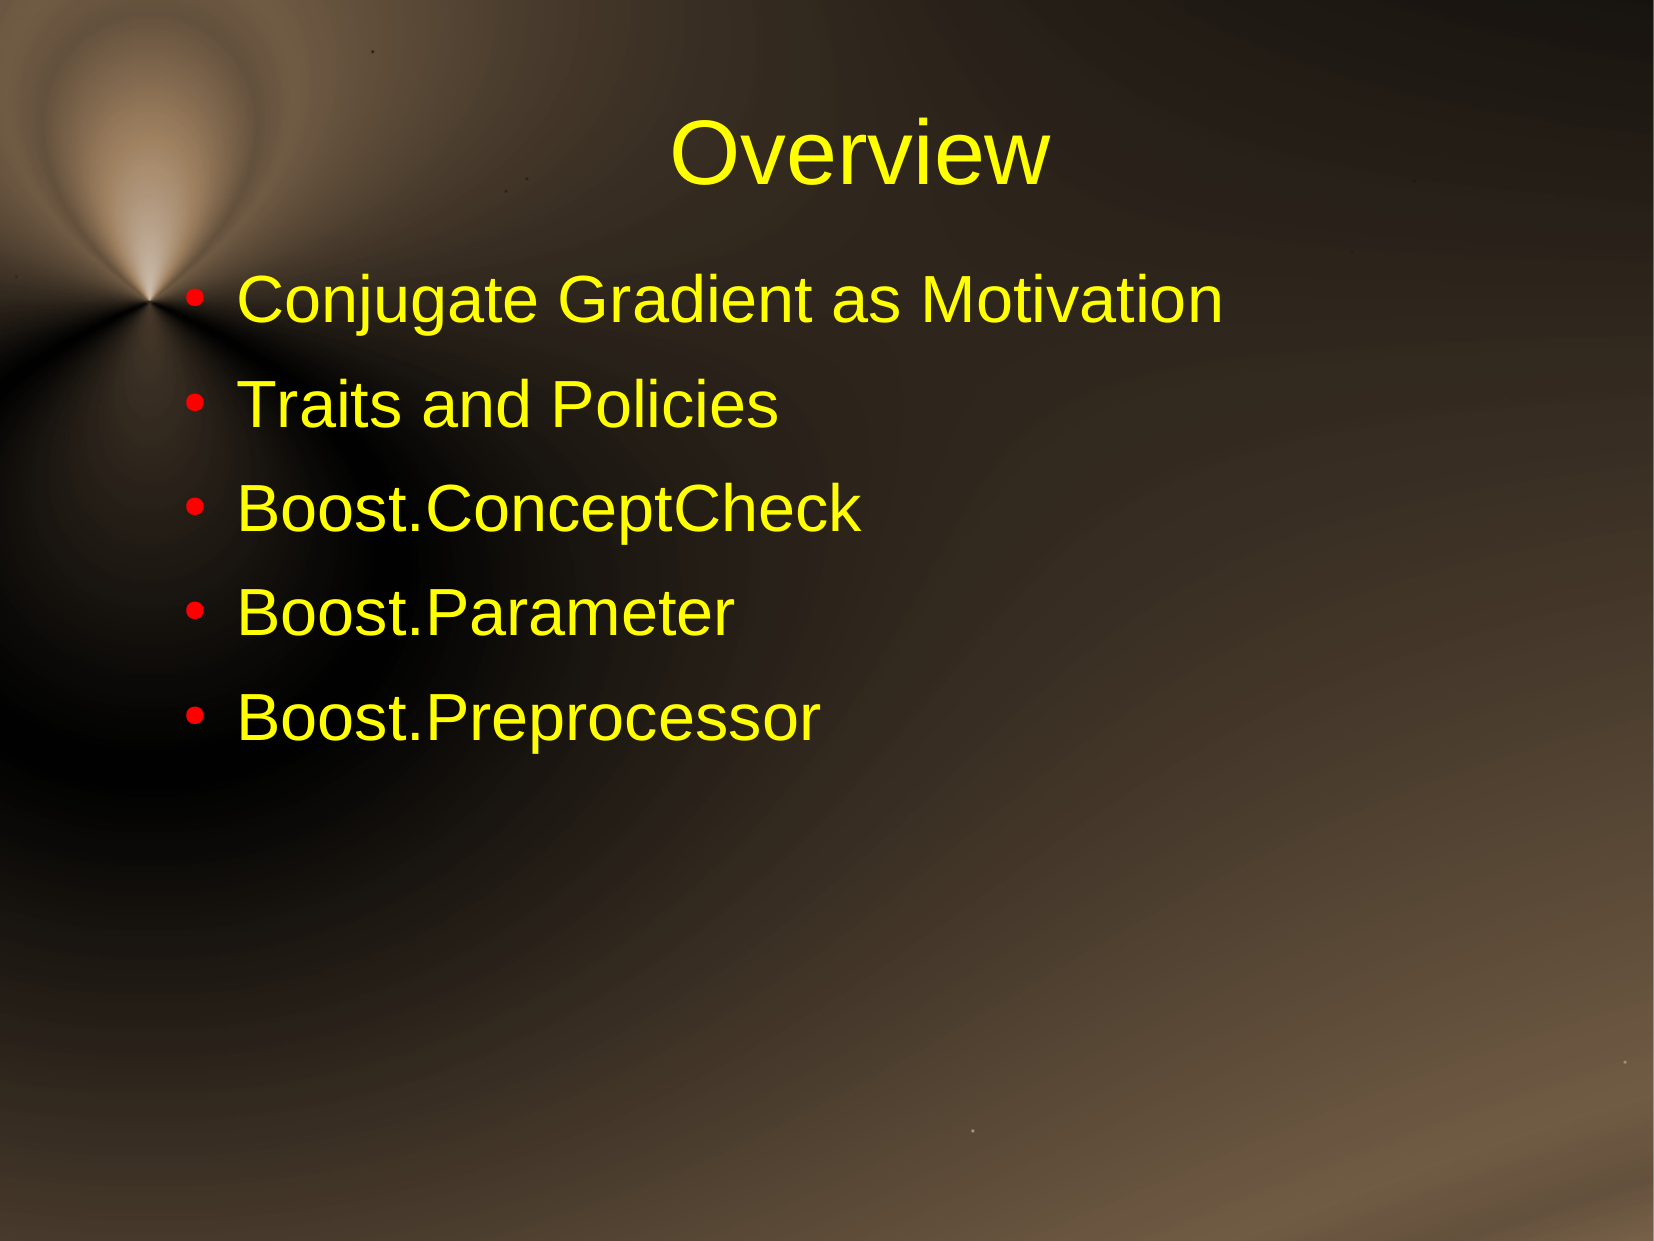

# Overview
Conjugate Gradient as Motivation
Traits and Policies
Boost.ConceptCheck
Boost.Parameter
Boost.Preprocessor